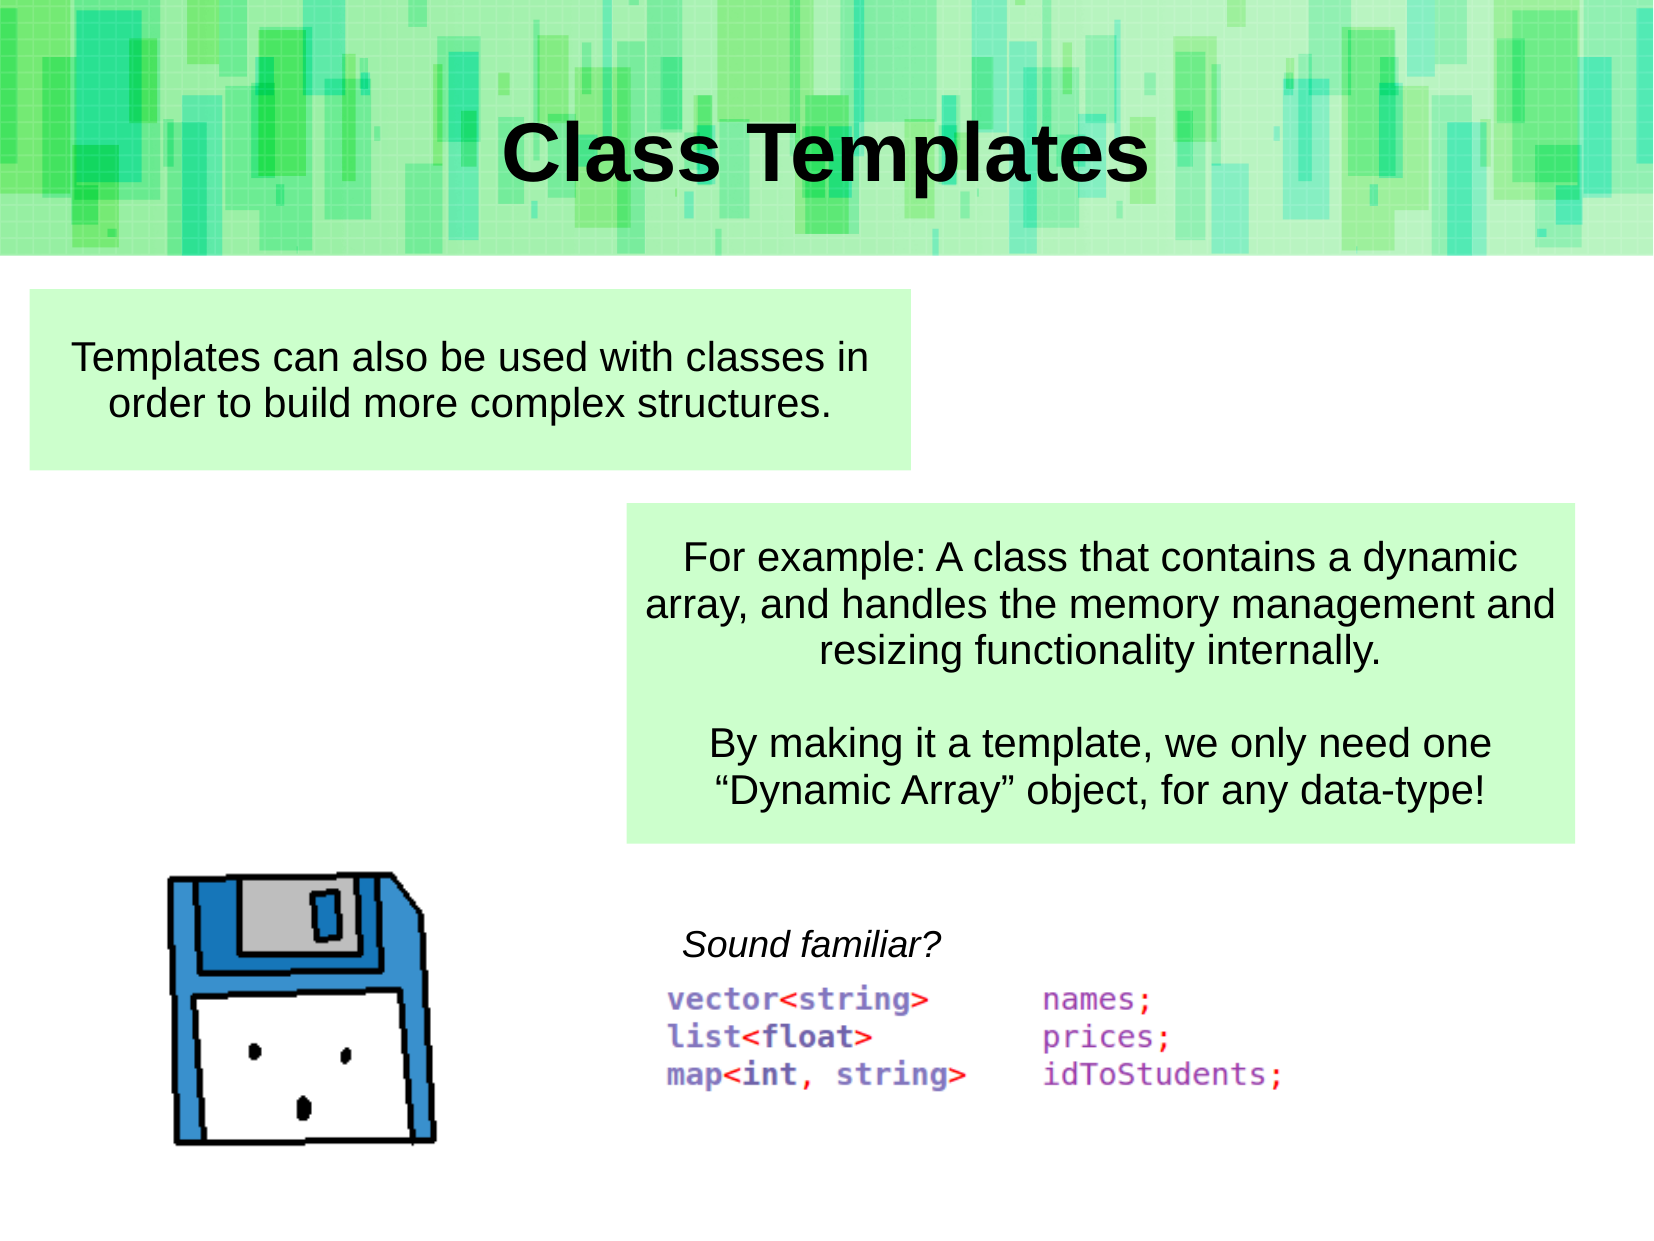

# Class Templates
Templates can also be used with classes in order to build more complex structures.
For example: A class that contains a dynamic array, and handles the memory management and resizing functionality internally.
By making it a template, we only need one “Dynamic Array” object, for any data-type!
Sound familiar?